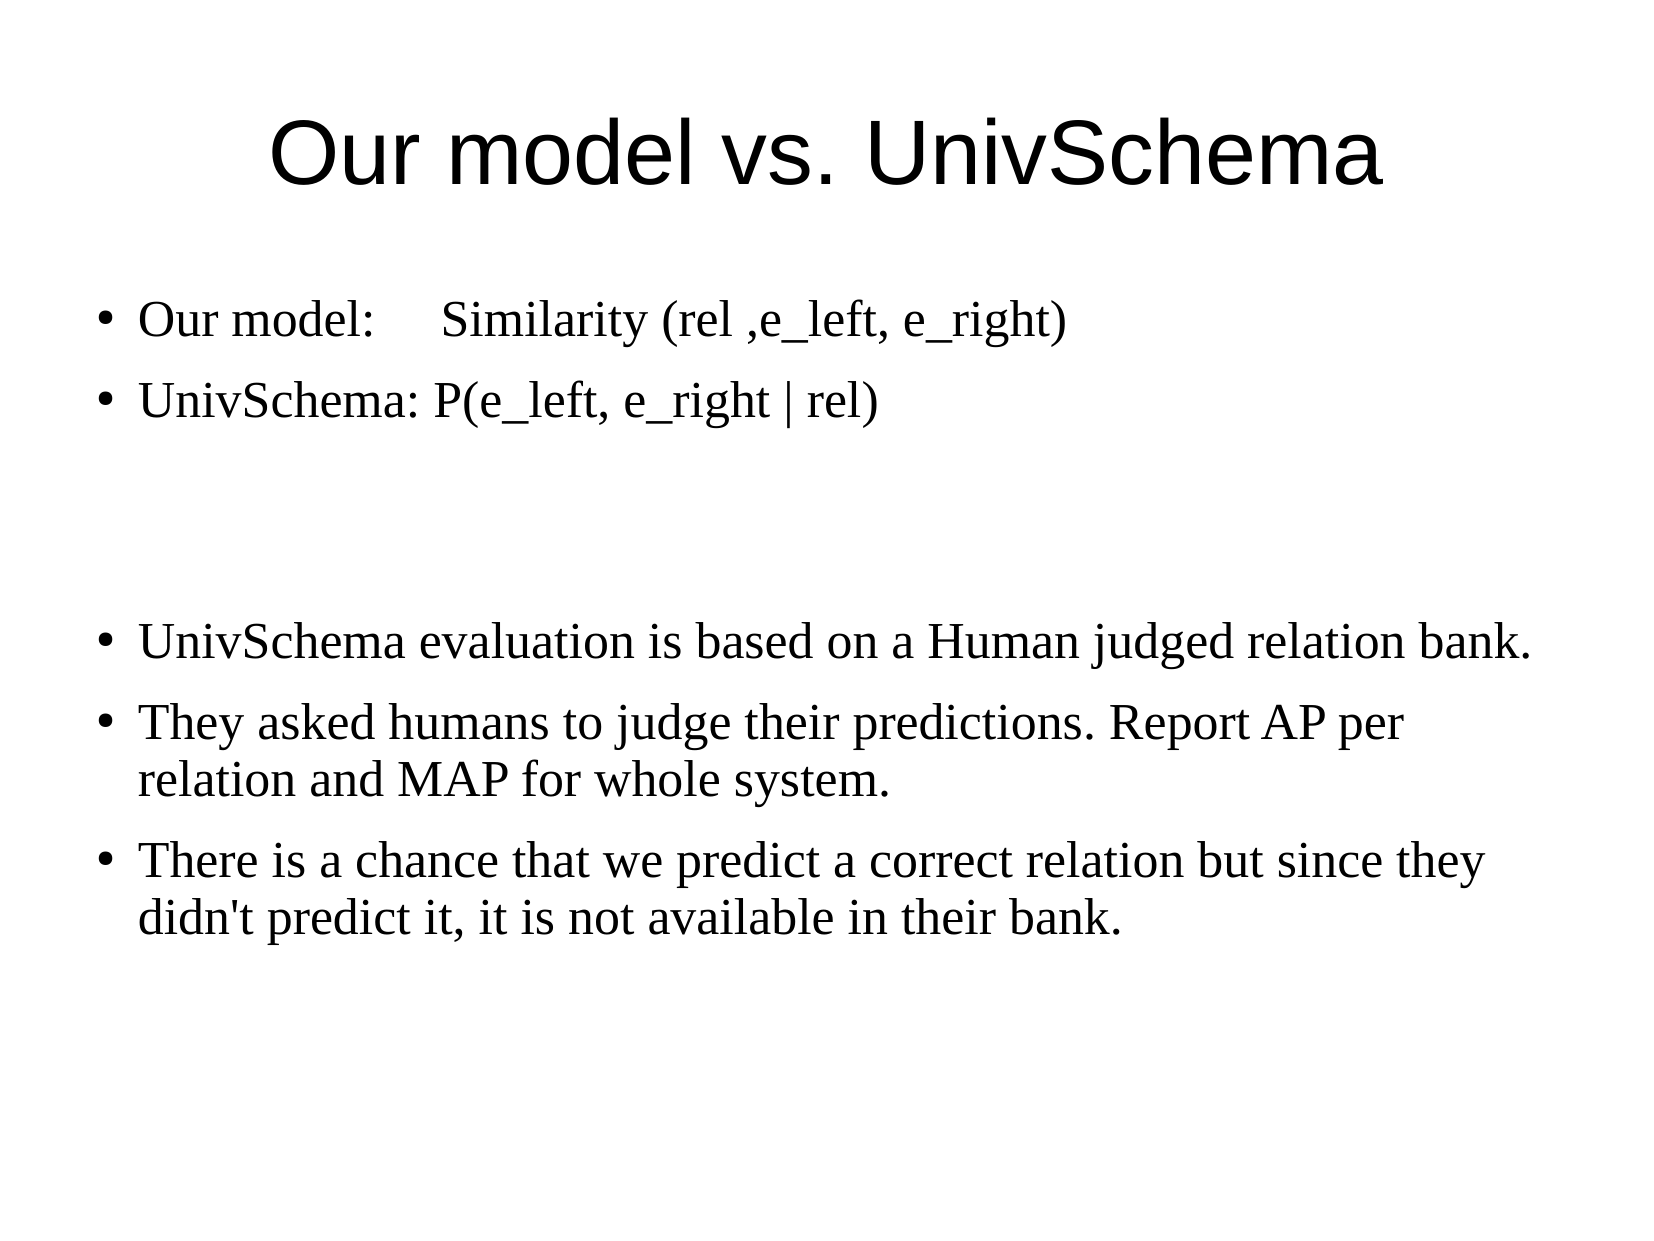

# Our model vs. UnivSchema
Our model: Similarity (rel ,e_left, e_right)
UnivSchema: P(e_left, e_right | rel)
UnivSchema evaluation is based on a Human judged relation bank.
They asked humans to judge their predictions. Report AP per relation and MAP for whole system.
There is a chance that we predict a correct relation but since they didn't predict it, it is not available in their bank.